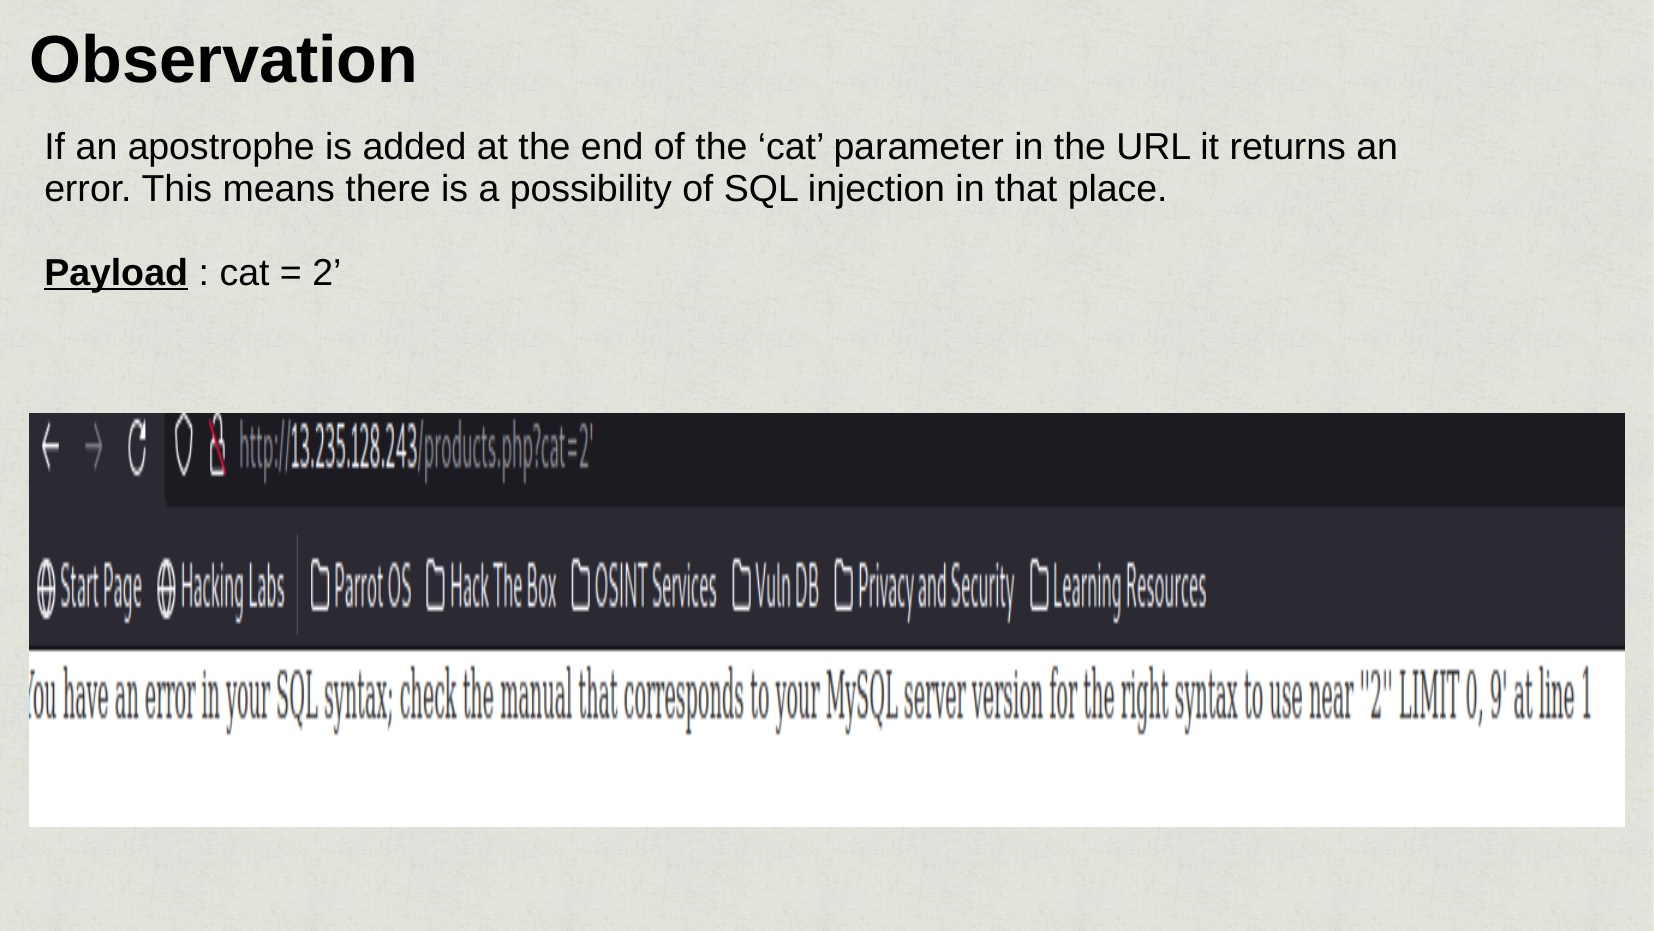

# Observation
If an apostrophe is added at the end of the ‘cat’ parameter in the URL it returns an error. This means there is a possibility of SQL injection in that place.
Payload : cat = 2’